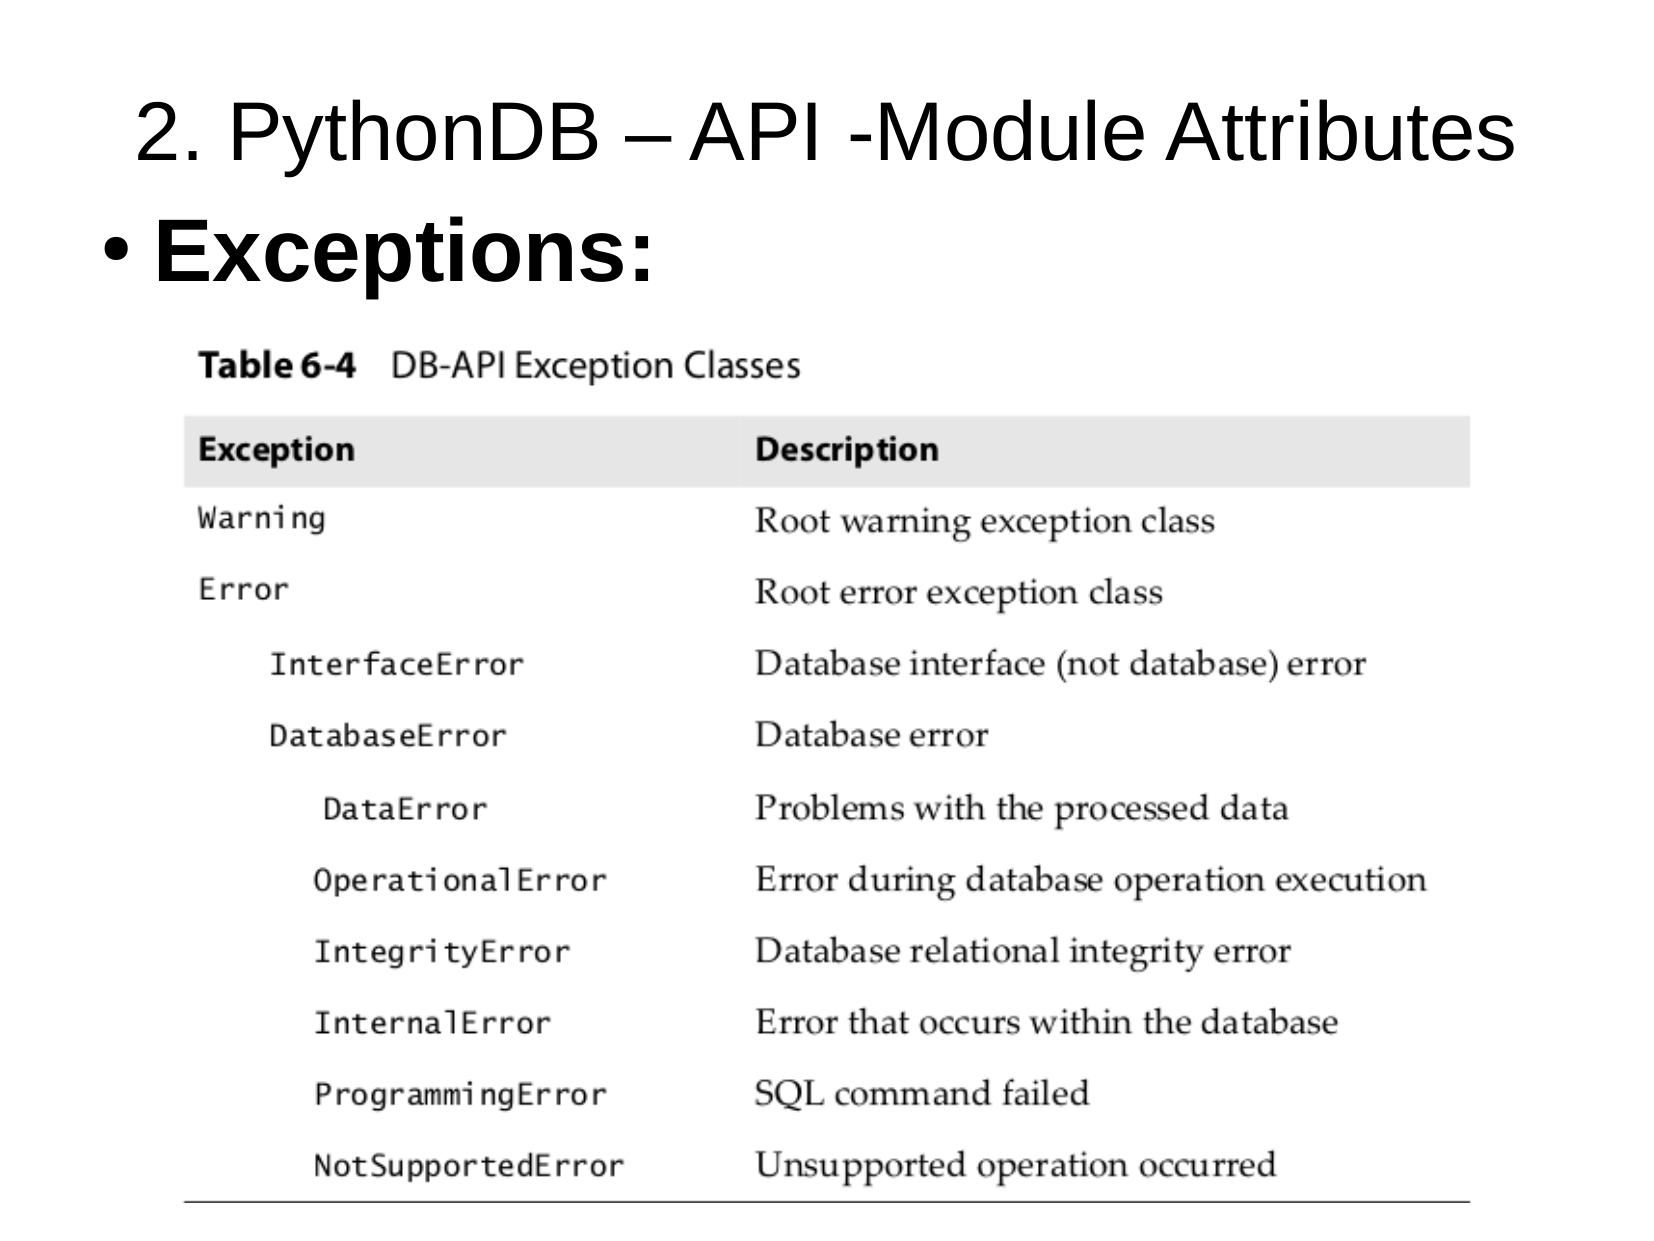

# 2. PythonDB – API -Module Attributes
Exceptions: